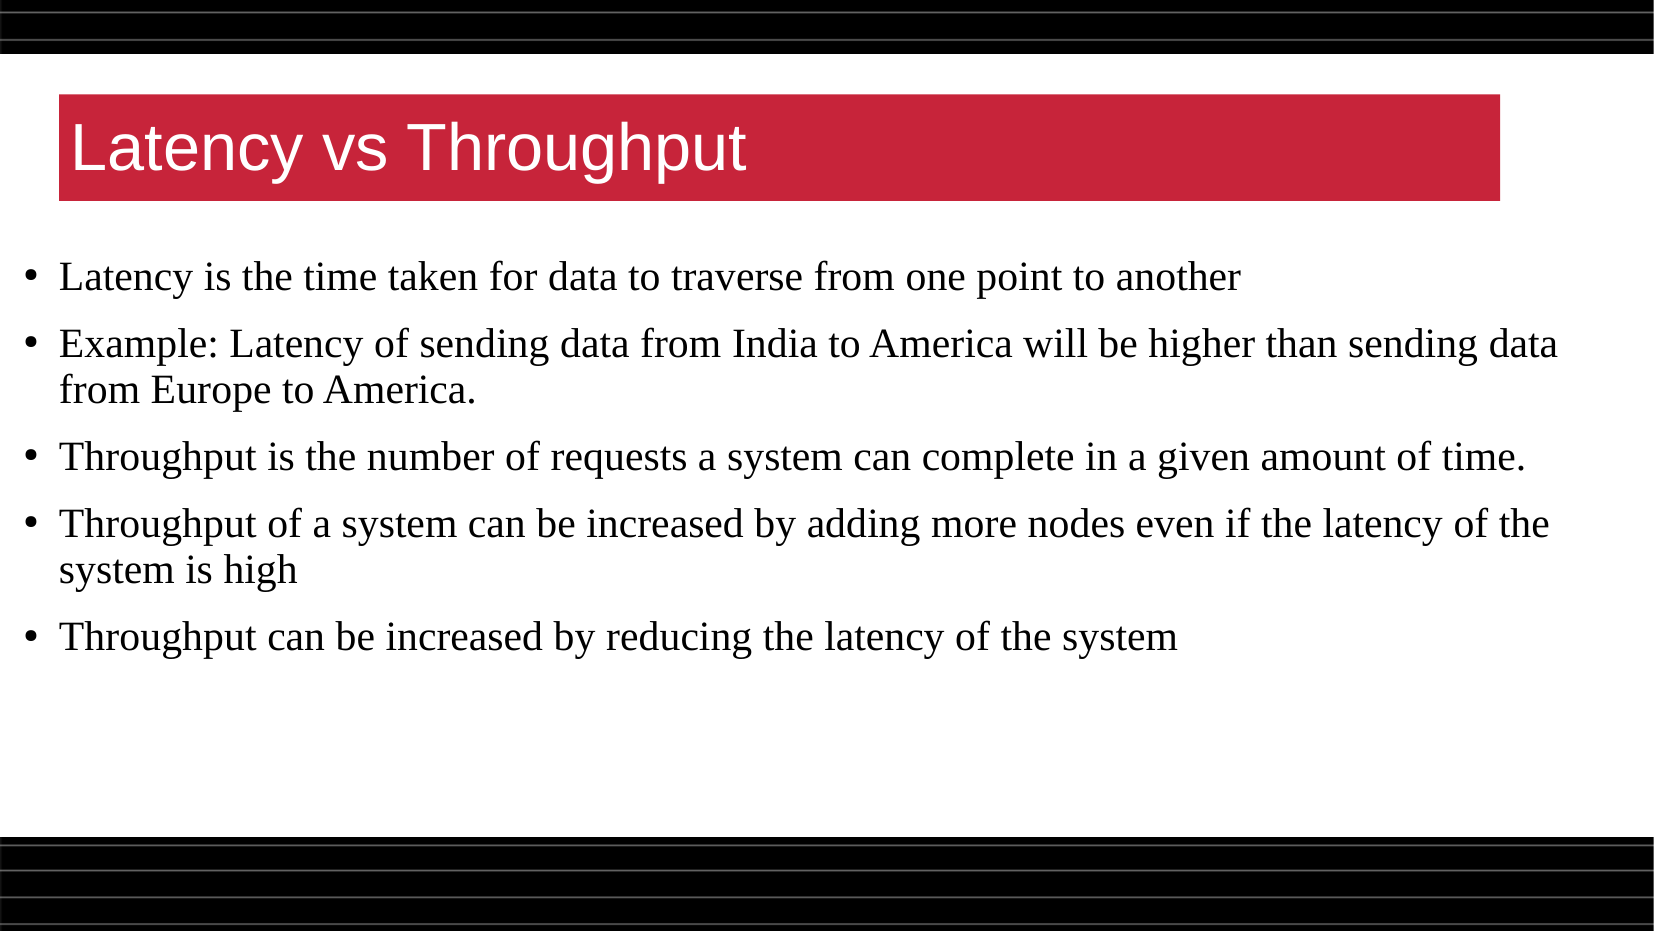

# Latency vs Throughput
Latency is the time taken for data to traverse from one point to another
Example: Latency of sending data from India to America will be higher than sending data from Europe to America.
Throughput is the number of requests a system can complete in a given amount of time.
Throughput of a system can be increased by adding more nodes even if the latency of the system is high
Throughput can be increased by reducing the latency of the system